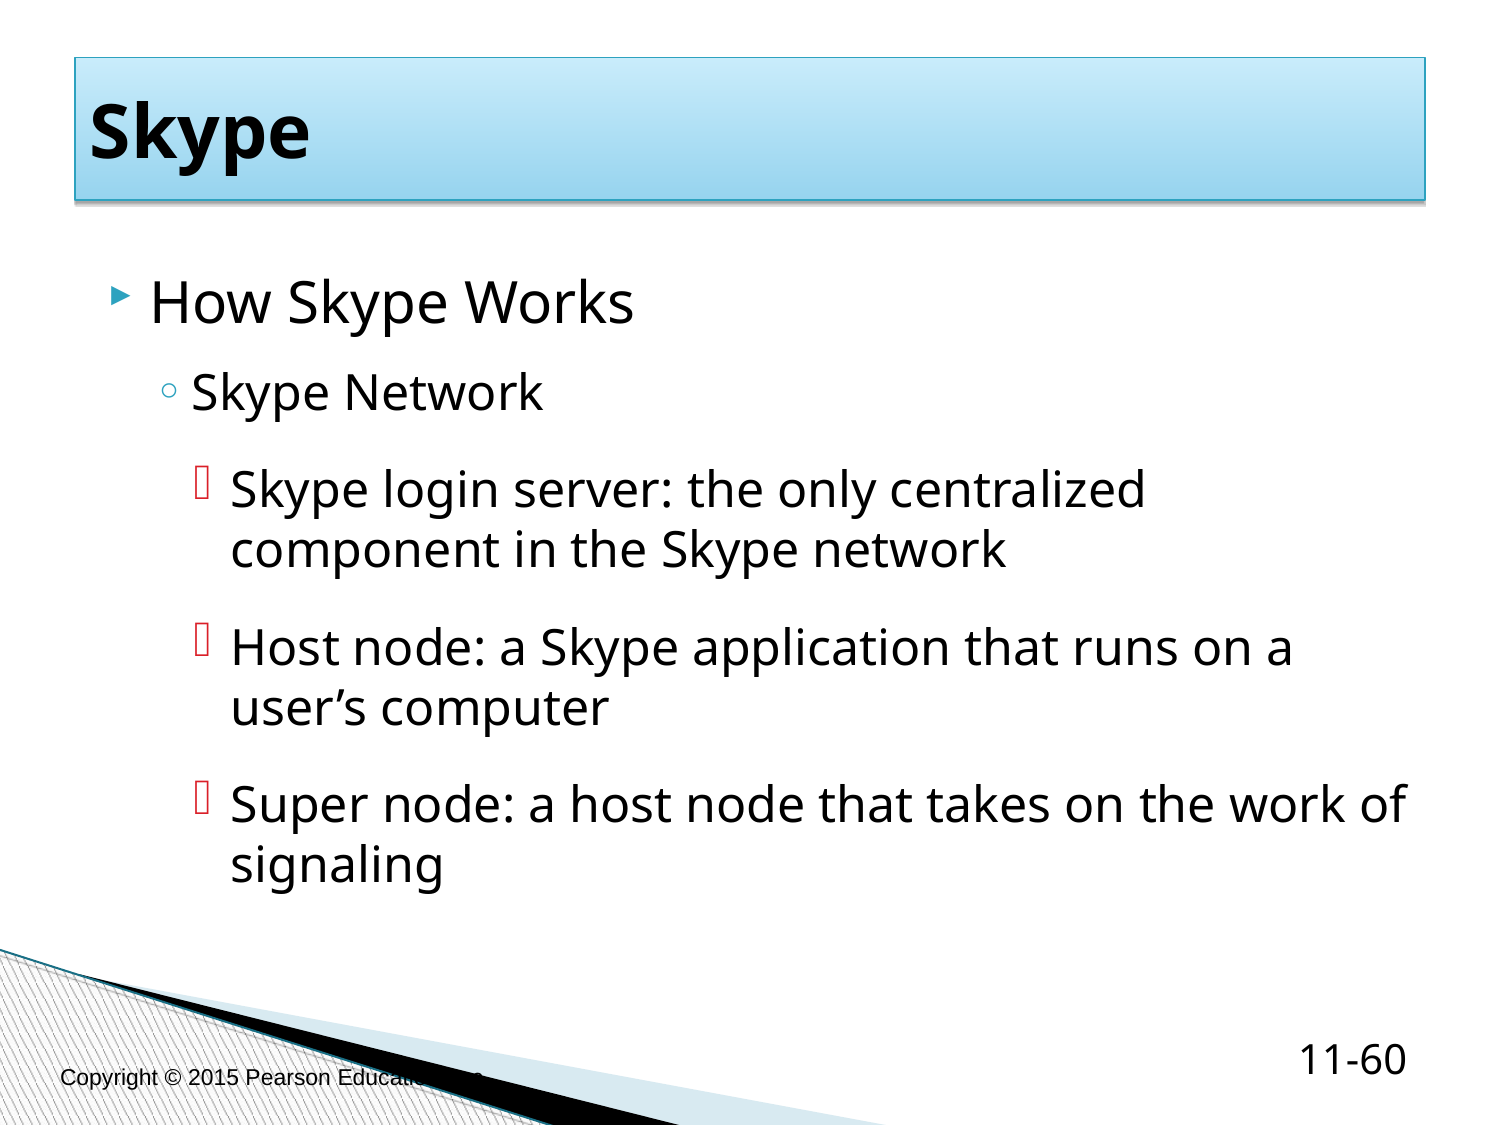

Skype
# How Skype Works
Skype Network
Skype login server: the only centralized component in the Skype network
Host node: a Skype application that runs on a user’s computer
Super node: a host node that takes on the work of signaling
Copyright © 2015 Pearson Education, Inc.